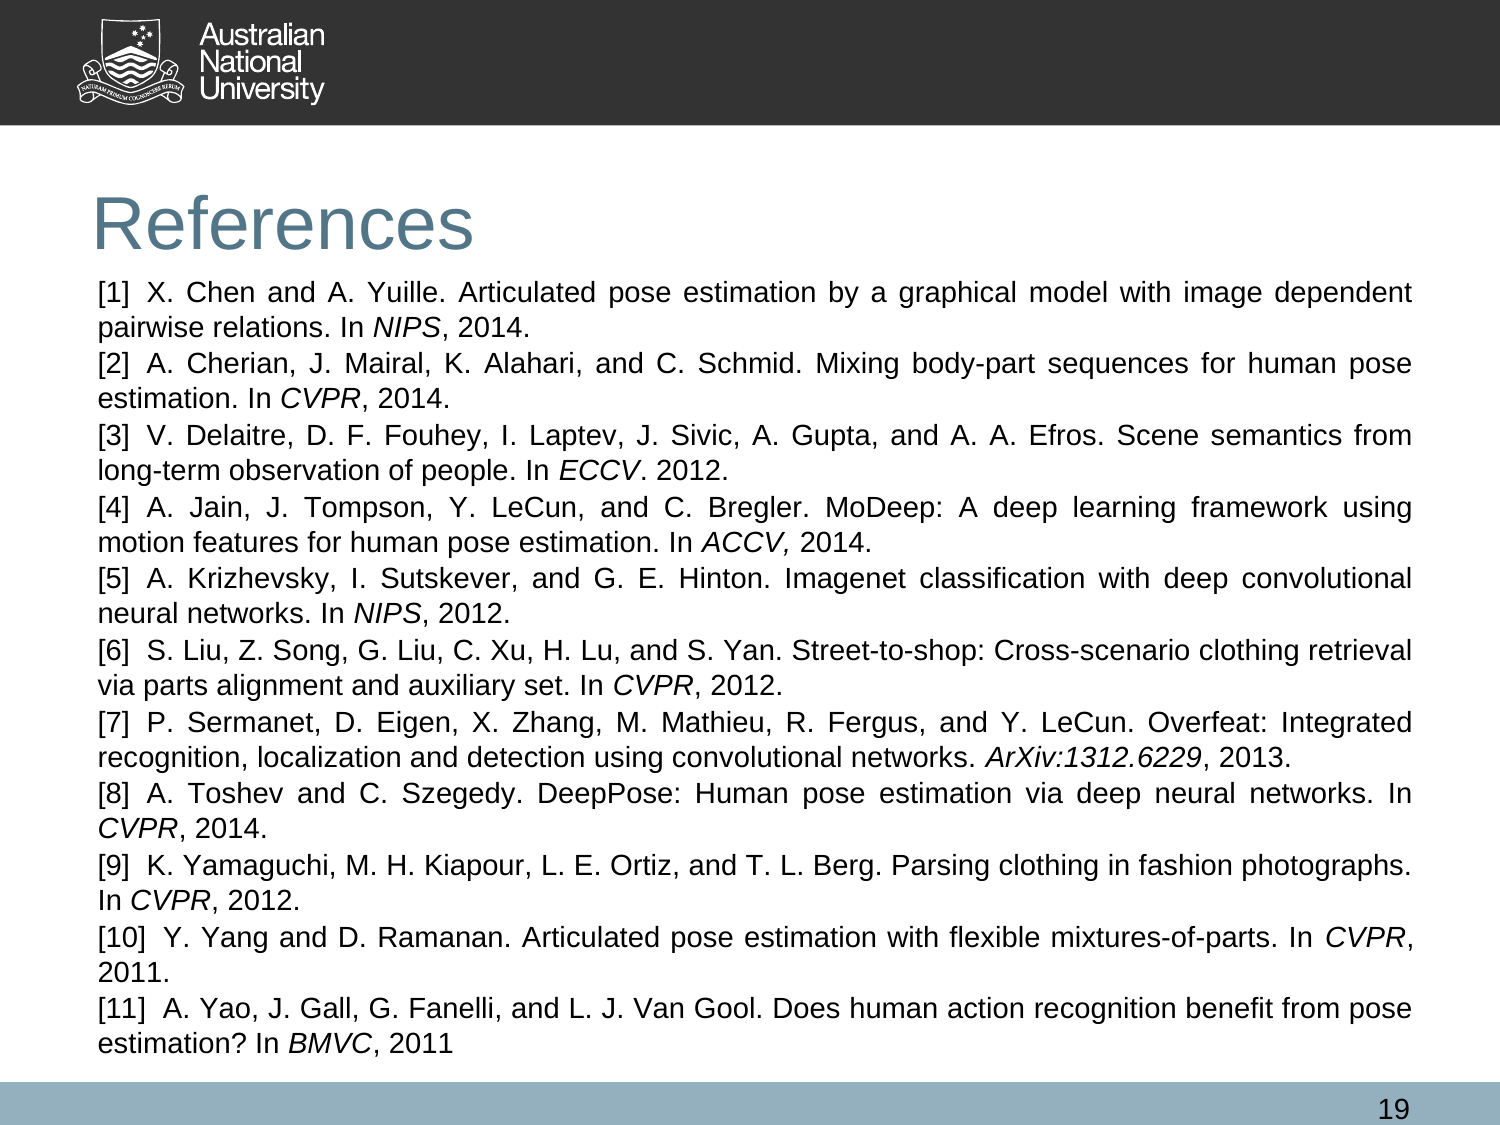

# References
X. Chen and A. Yuille. Articulated pose estimation by a graphical model with image dependent pairwise relations. In NIPS, 2014.
A. Cherian, J. Mairal, K. Alahari, and C. Schmid. Mixing body-part sequences for human pose estimation. In CVPR, 2014.
V. Delaitre, D. F. Fouhey, I. Laptev, J. Sivic, A. Gupta, and A. A. Efros. Scene semantics from long-term observation of people. In ECCV. 2012.
A. Jain, J. Tompson, Y. LeCun, and C. Bregler. MoDeep: A deep learning framework using motion features for human pose estimation. In ACCV, 2014.
A. Krizhevsky, I. Sutskever, and G. E. Hinton. Imagenet classification with deep convolutional neural networks. In NIPS, 2012.
S. Liu, Z. Song, G. Liu, C. Xu, H. Lu, and S. Yan. Street-to-shop: Cross-scenario clothing retrieval via parts alignment and auxiliary set. In CVPR, 2012.
P. Sermanet, D. Eigen, X. Zhang, M. Mathieu, R. Fergus, and Y. LeCun. Overfeat: Integrated recognition, localization and detection using convolutional networks. ArXiv:1312.6229, 2013.
A. Toshev and C. Szegedy. DeepPose: Human pose estimation via deep neural networks. In CVPR, 2014.
K. Yamaguchi, M. H. Kiapour, L. E. Ortiz, and T. L. Berg. Parsing clothing in fashion photographs. In CVPR, 2012.
Y. Yang and D. Ramanan. Articulated pose estimation with flexible mixtures-of-parts. In CVPR, 2011.
A. Yao, J. Gall, G. Fanelli, and L. J. Van Gool. Does human action recognition benefit from pose estimation? In BMVC, 2011